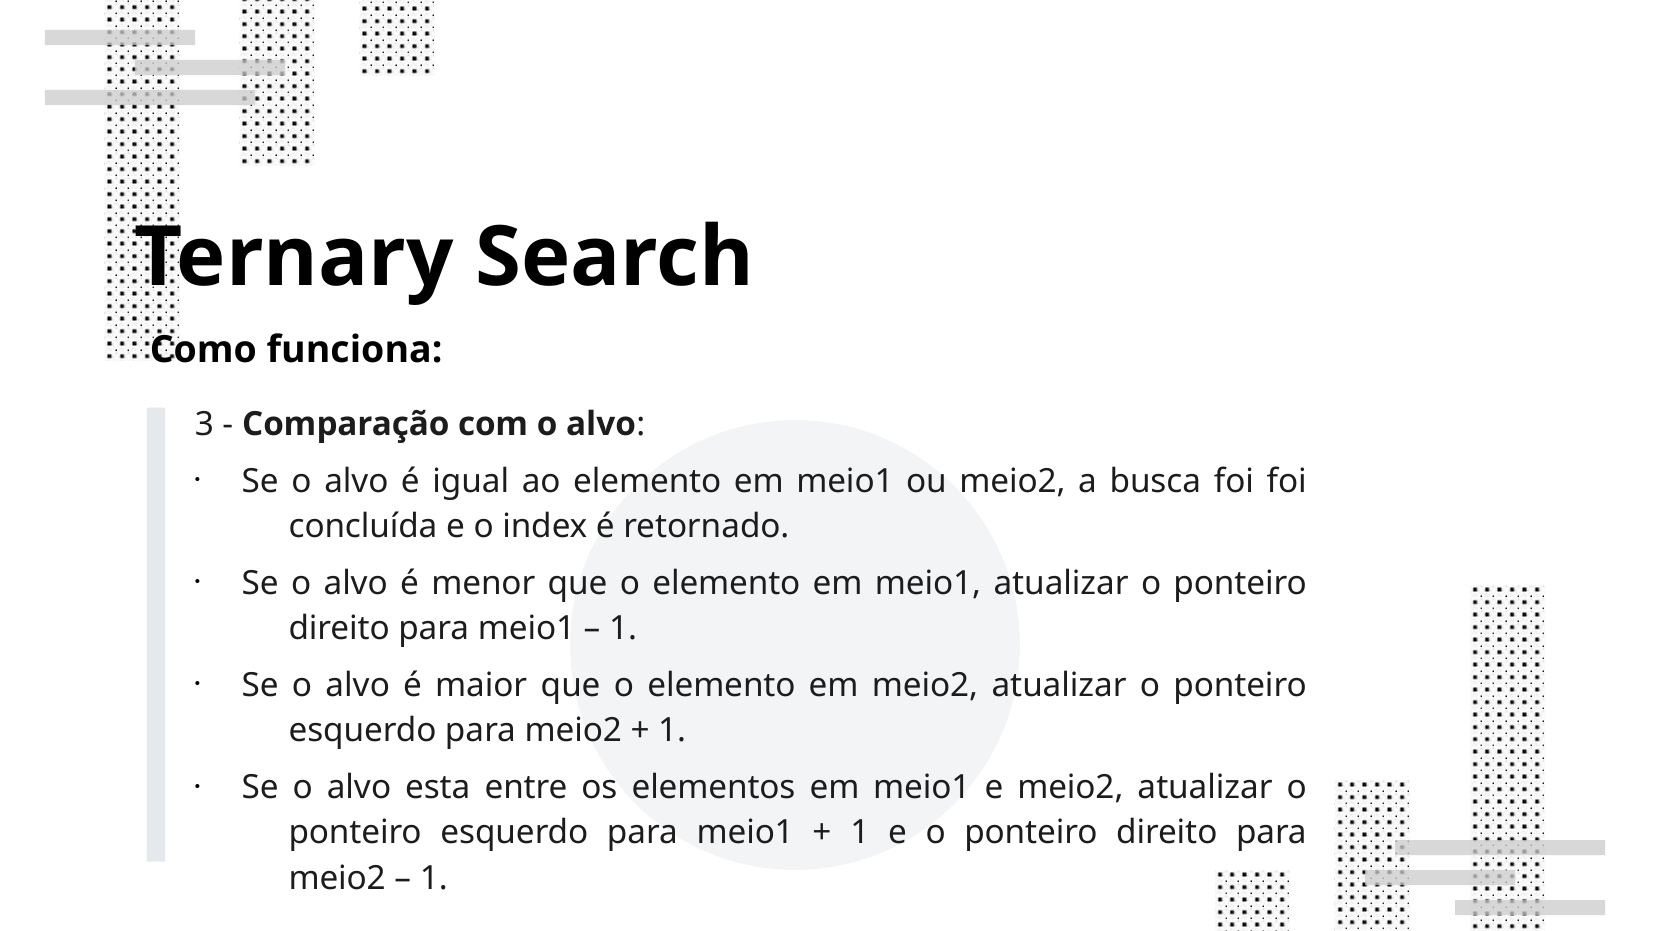

Ternary Search
Como funciona:
3 - Comparação com o alvo:
Se o alvo é igual ao elemento em meio1 ou meio2, a busca foi foi concluída e o index é retornado.
Se o alvo é menor que o elemento em meio1, atualizar o ponteiro direito para meio1 – 1.
Se o alvo é maior que o elemento em meio2, atualizar o ponteiro esquerdo para meio2 + 1.
Se o alvo esta entre os elementos em meio1 e meio2, atualizar o ponteiro esquerdo para meio1 + 1 e o ponteiro direito para meio2 – 1.